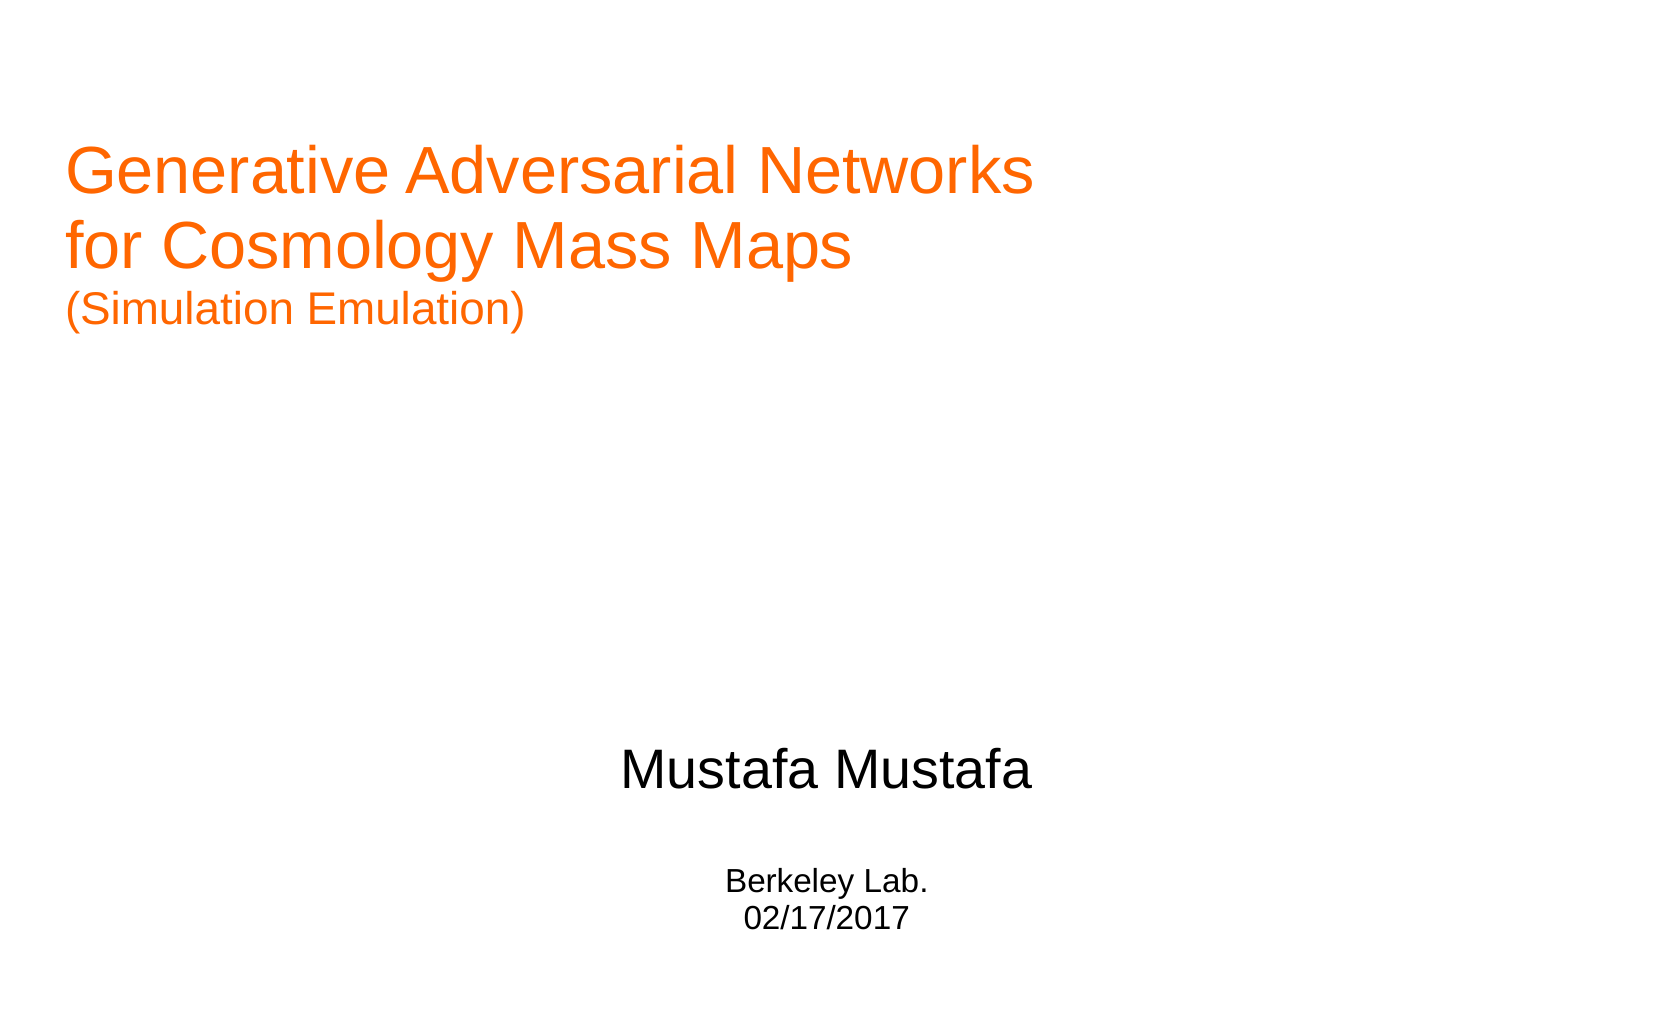

# Generative Adversarial Networks for Cosmology Mass Maps (Simulation Emulation)
Mustafa Mustafa
Berkeley Lab.
02/17/2017